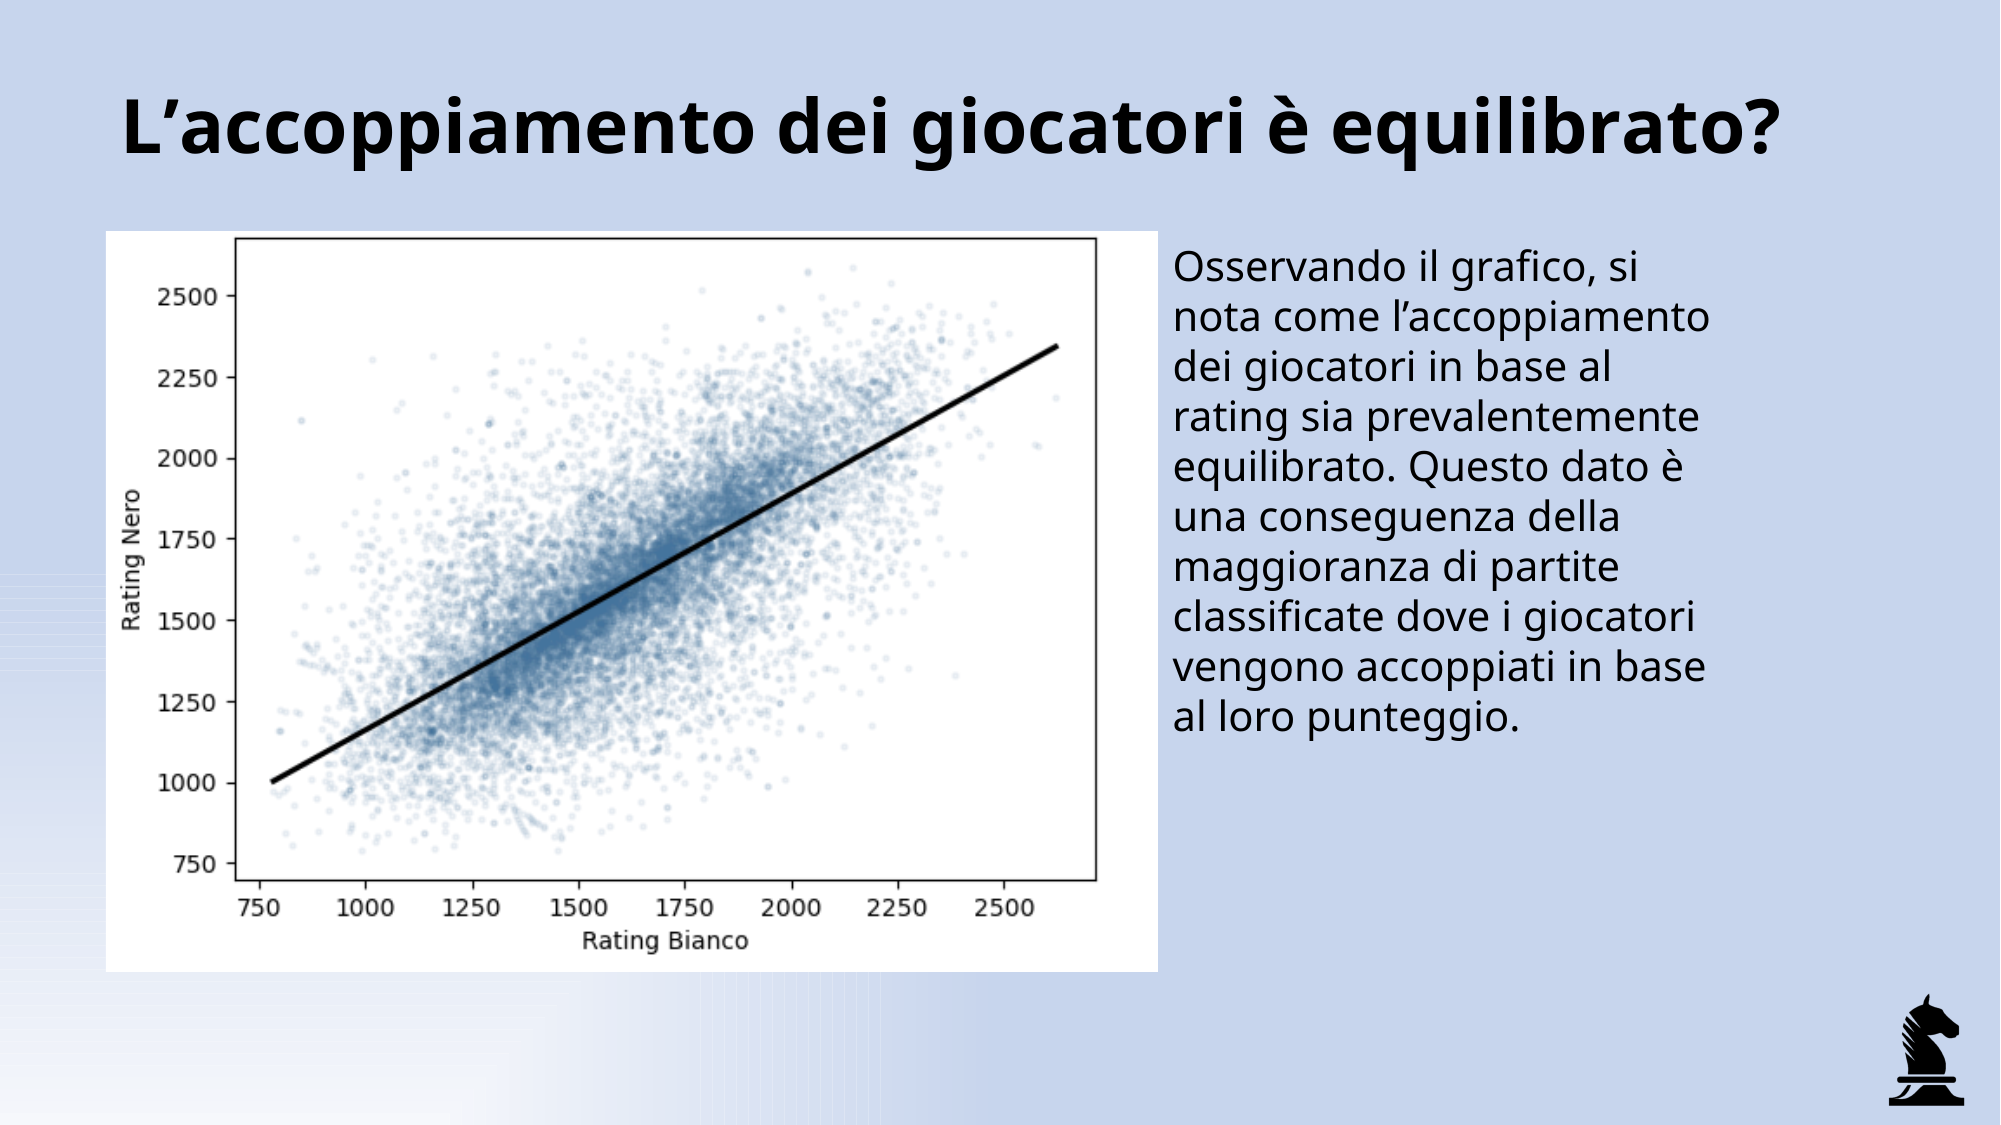

L’accoppiamento dei giocatori è equilibrato?
Osservando il grafico, si nota come l’accoppiamento dei giocatori in base al rating sia prevalentemente equilibrato. Questo dato è una conseguenza della maggioranza di partite classificate dove i giocatori vengono accoppiati in base al loro punteggio.